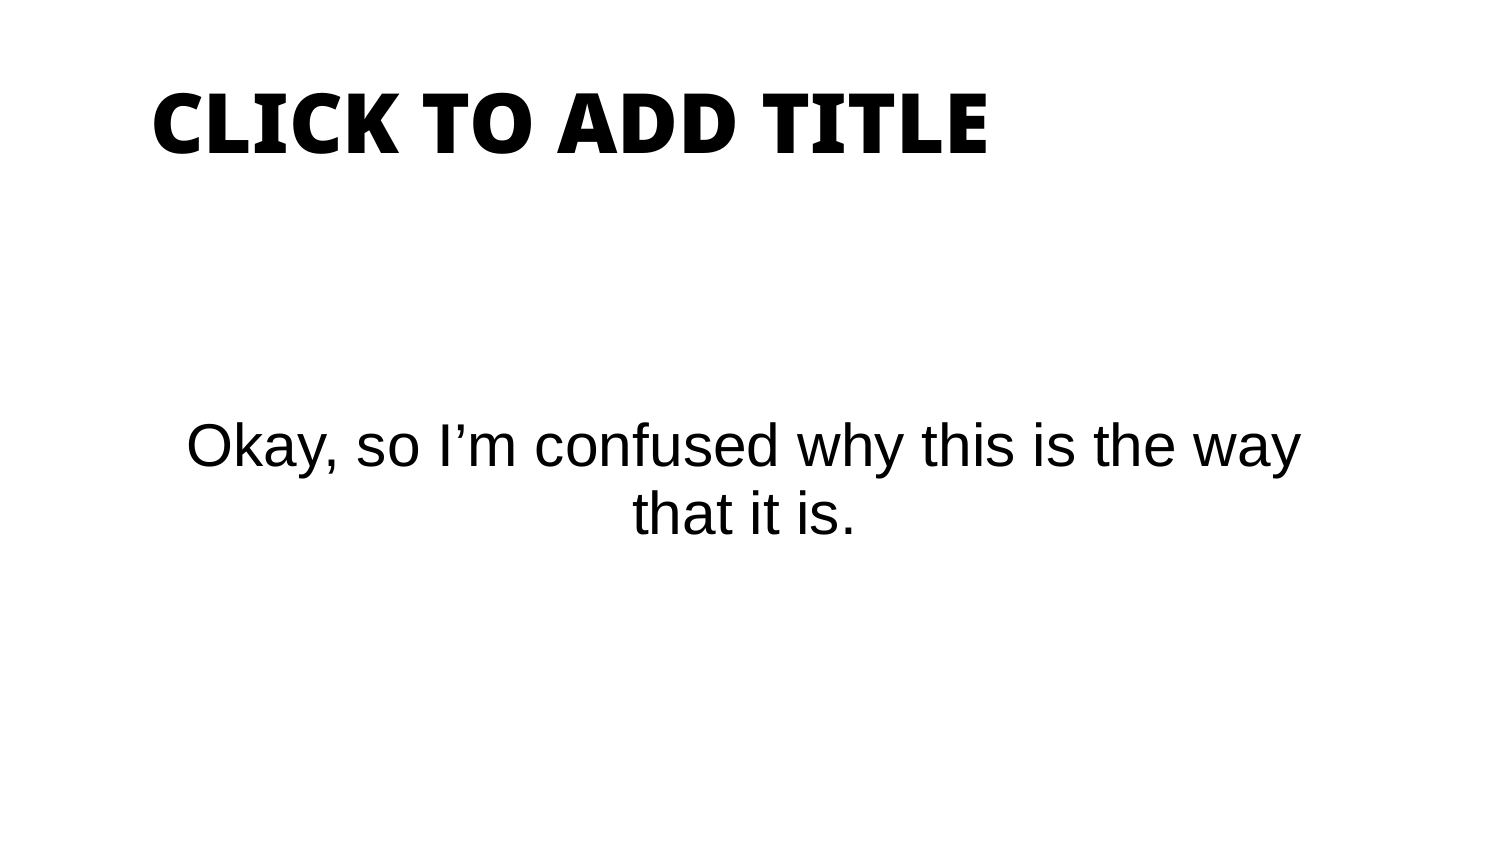

# Click to add Title
Okay, so I’m confused why this is the way that it is.